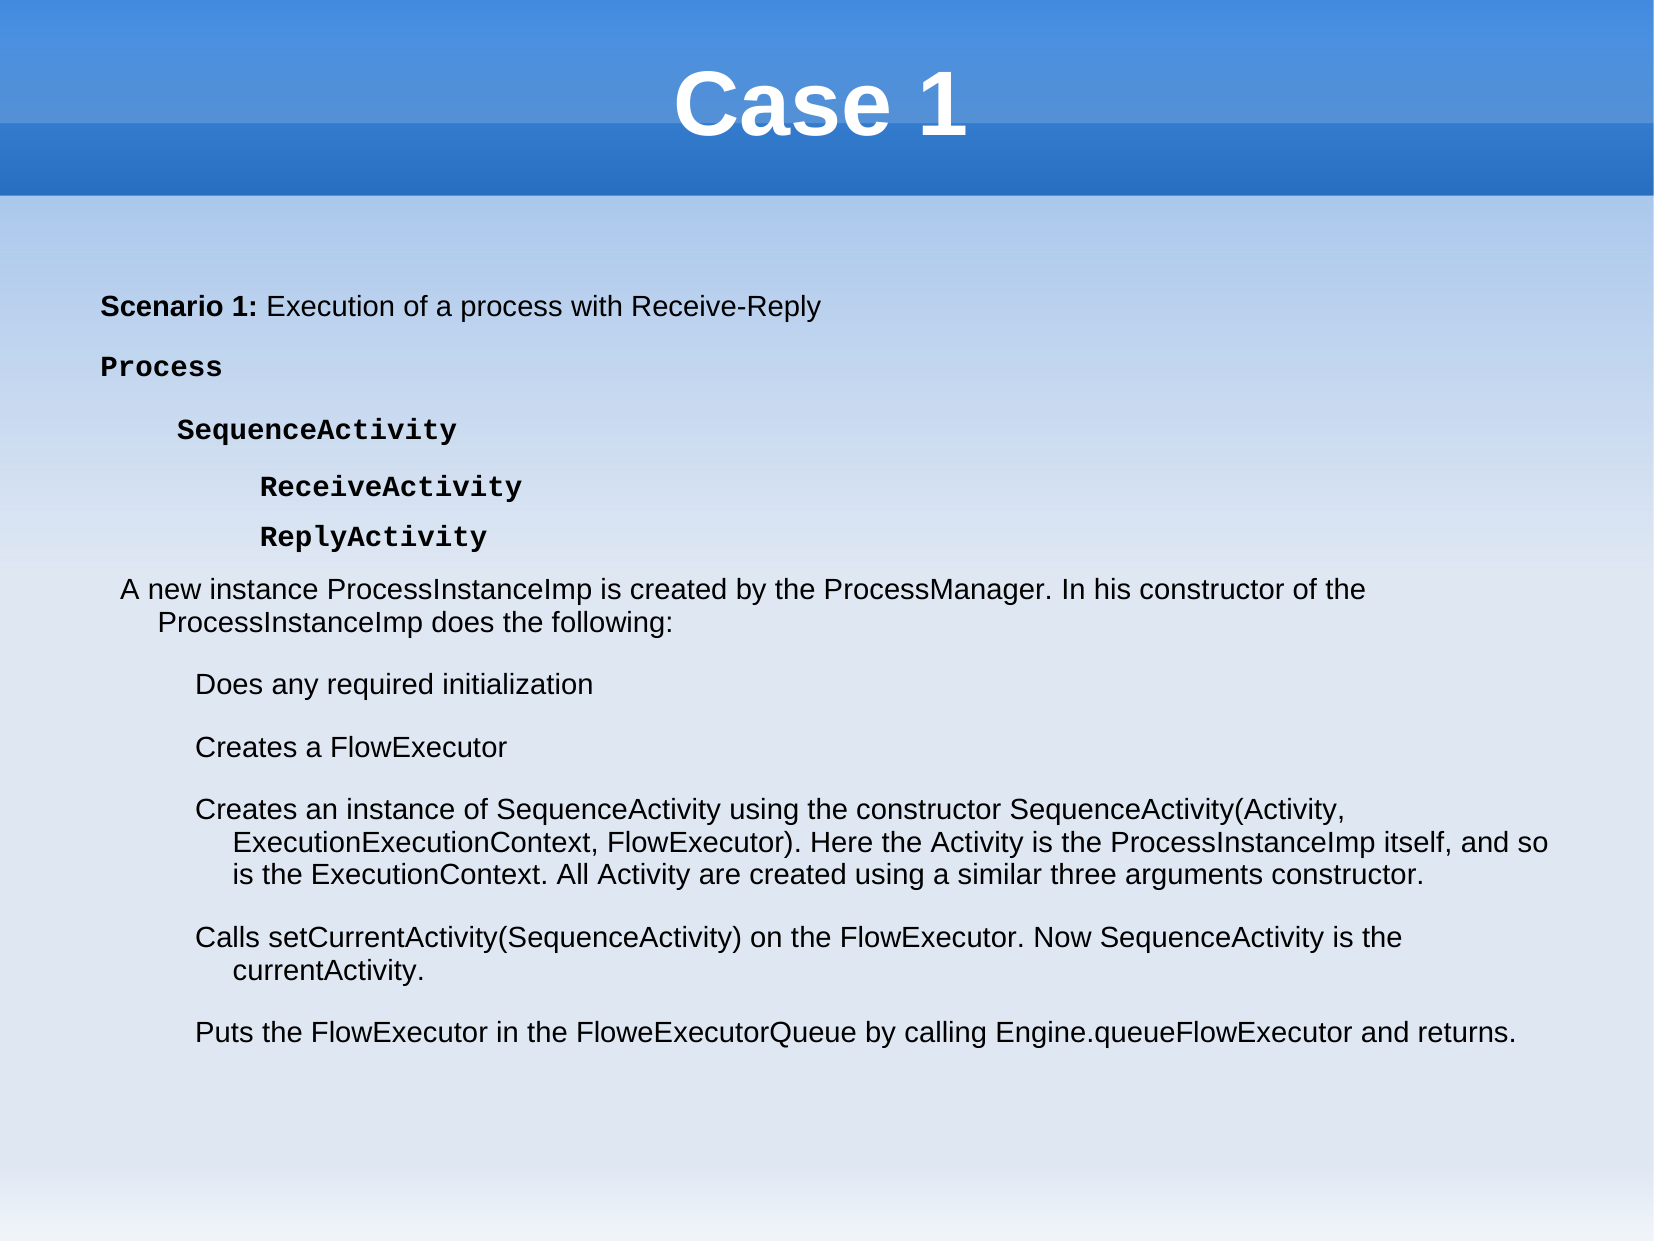

# Case 1
Scenario 1: Execution of a process with Receive-Reply
Process
SequenceActivity
ReceiveActivity
ReplyActivity
A new instance ProcessInstanceImp is created by the ProcessManager. In his constructor of the ProcessInstanceImp does the following:
Does any required initialization
Creates a FlowExecutor
Creates an instance of SequenceActivity using the constructor SequenceActivity(Activity, ExecutionExecutionContext, FlowExecutor). Here the Activity is the ProcessInstanceImp itself, and so is the ExecutionContext. All Activity are created using a similar three arguments constructor.
Calls setCurrentActivity(SequenceActivity) on the FlowExecutor. Now SequenceActivity is the currentActivity.
Puts the FlowExecutor in the FloweExecutorQueue by calling Engine.queueFlowExecutor and returns.